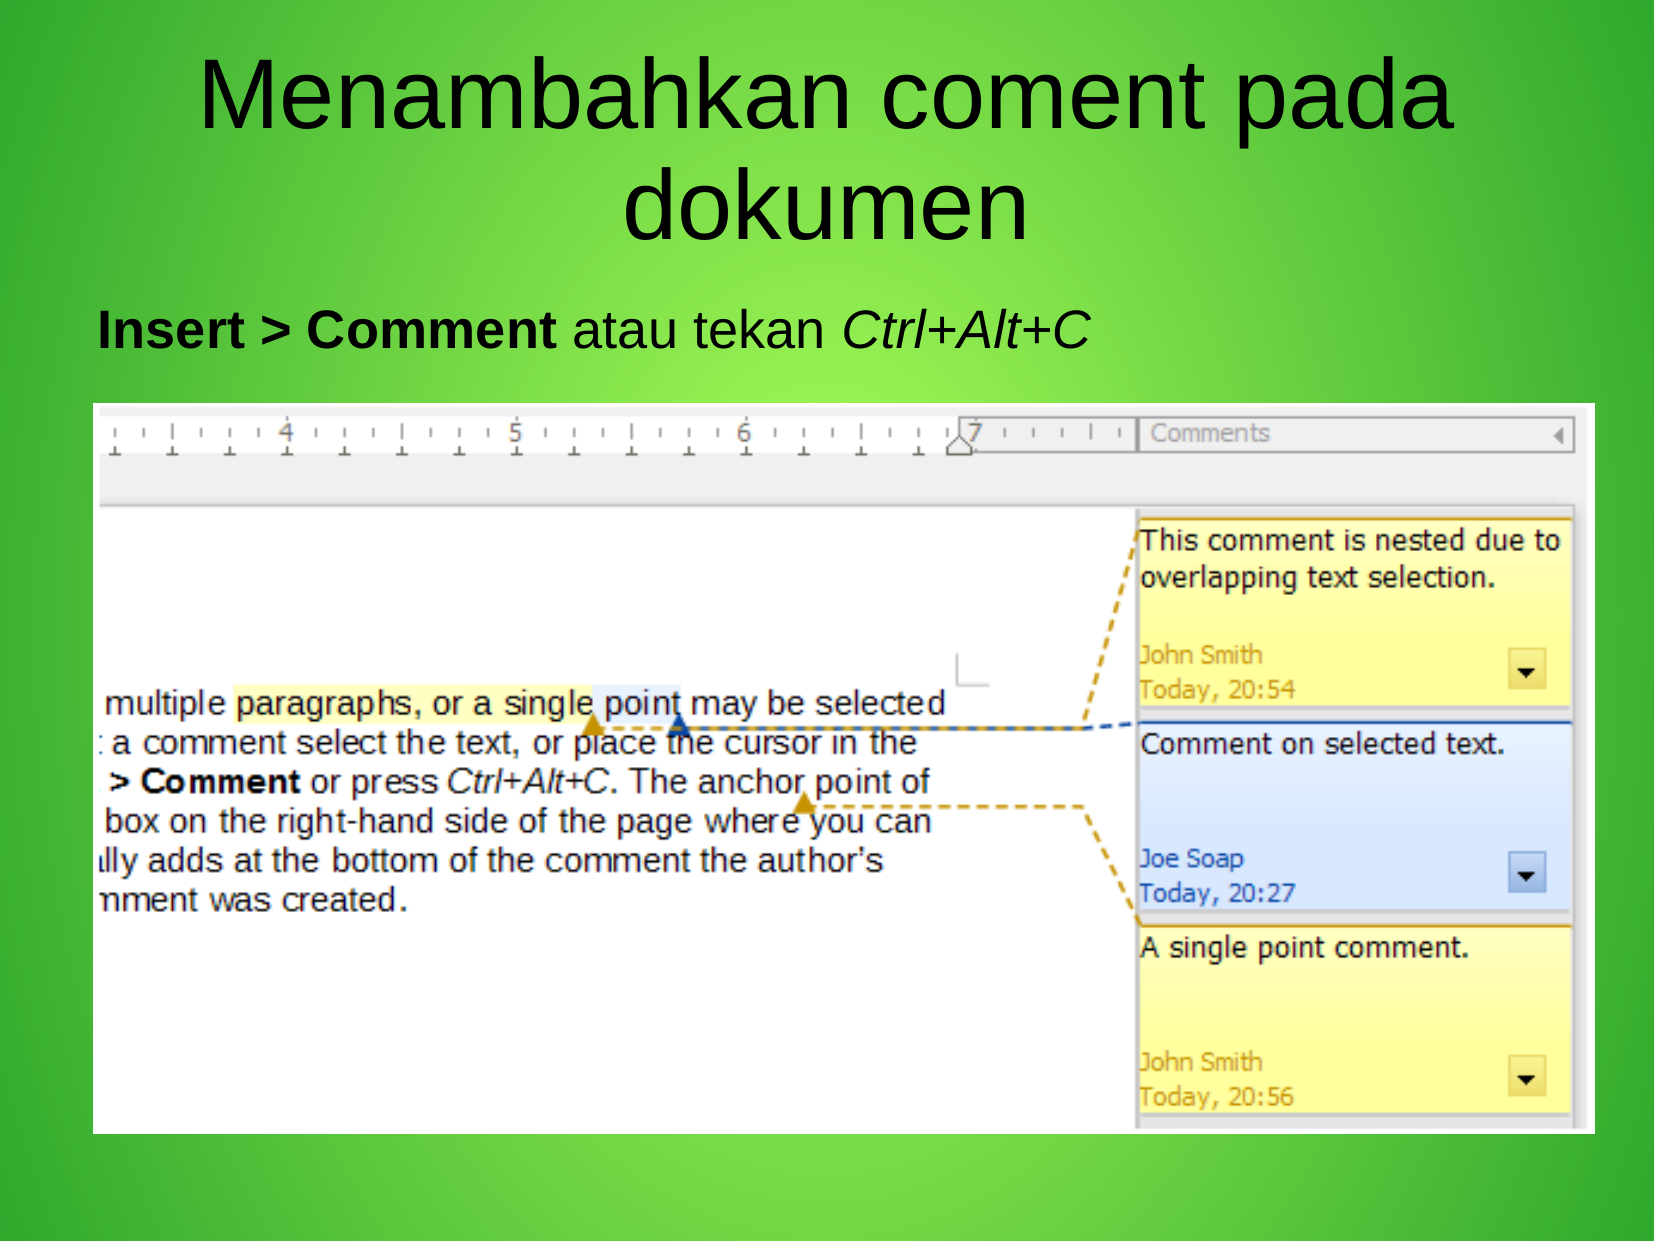

# Menambahkan coment pada dokumen
 Insert > Comment atau tekan Ctrl+Alt+C